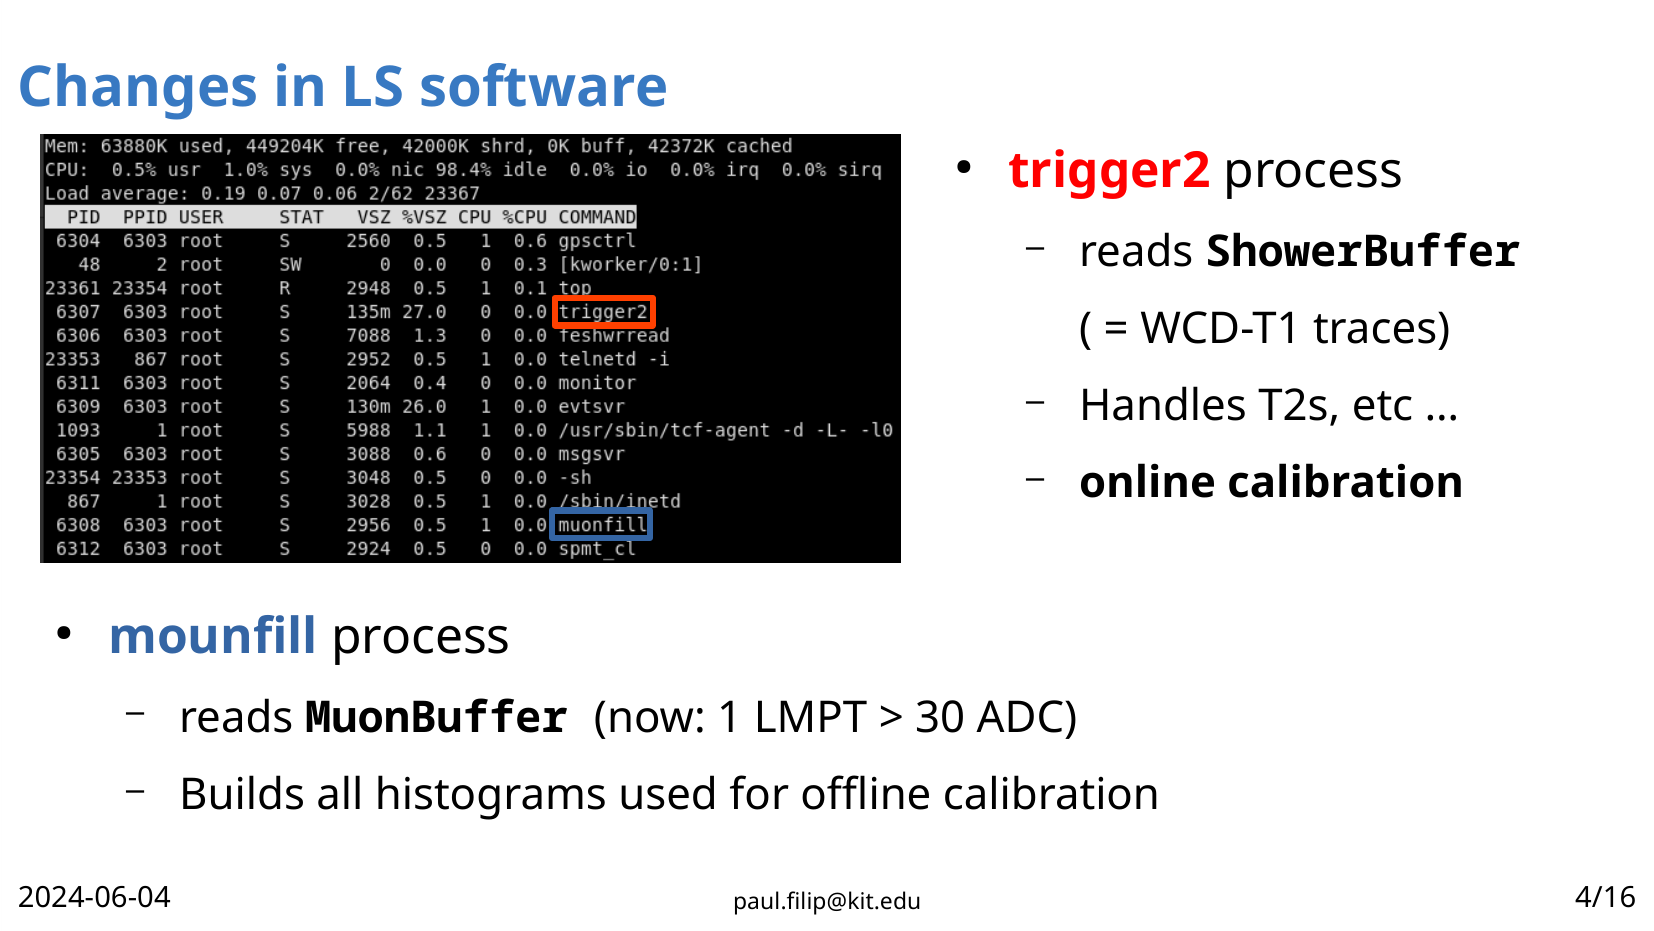

# Changes in LS software
trigger2 process
reads ShowerBuffer
( = WCD-T1 traces)
Handles T2s, etc …
online calibration
mounfill process
reads MuonBuffer (now: 1 LMPT > 30 ADC)
Builds all histograms used for offline calibration
2024-06-04
paul.filip@kit.edu
4